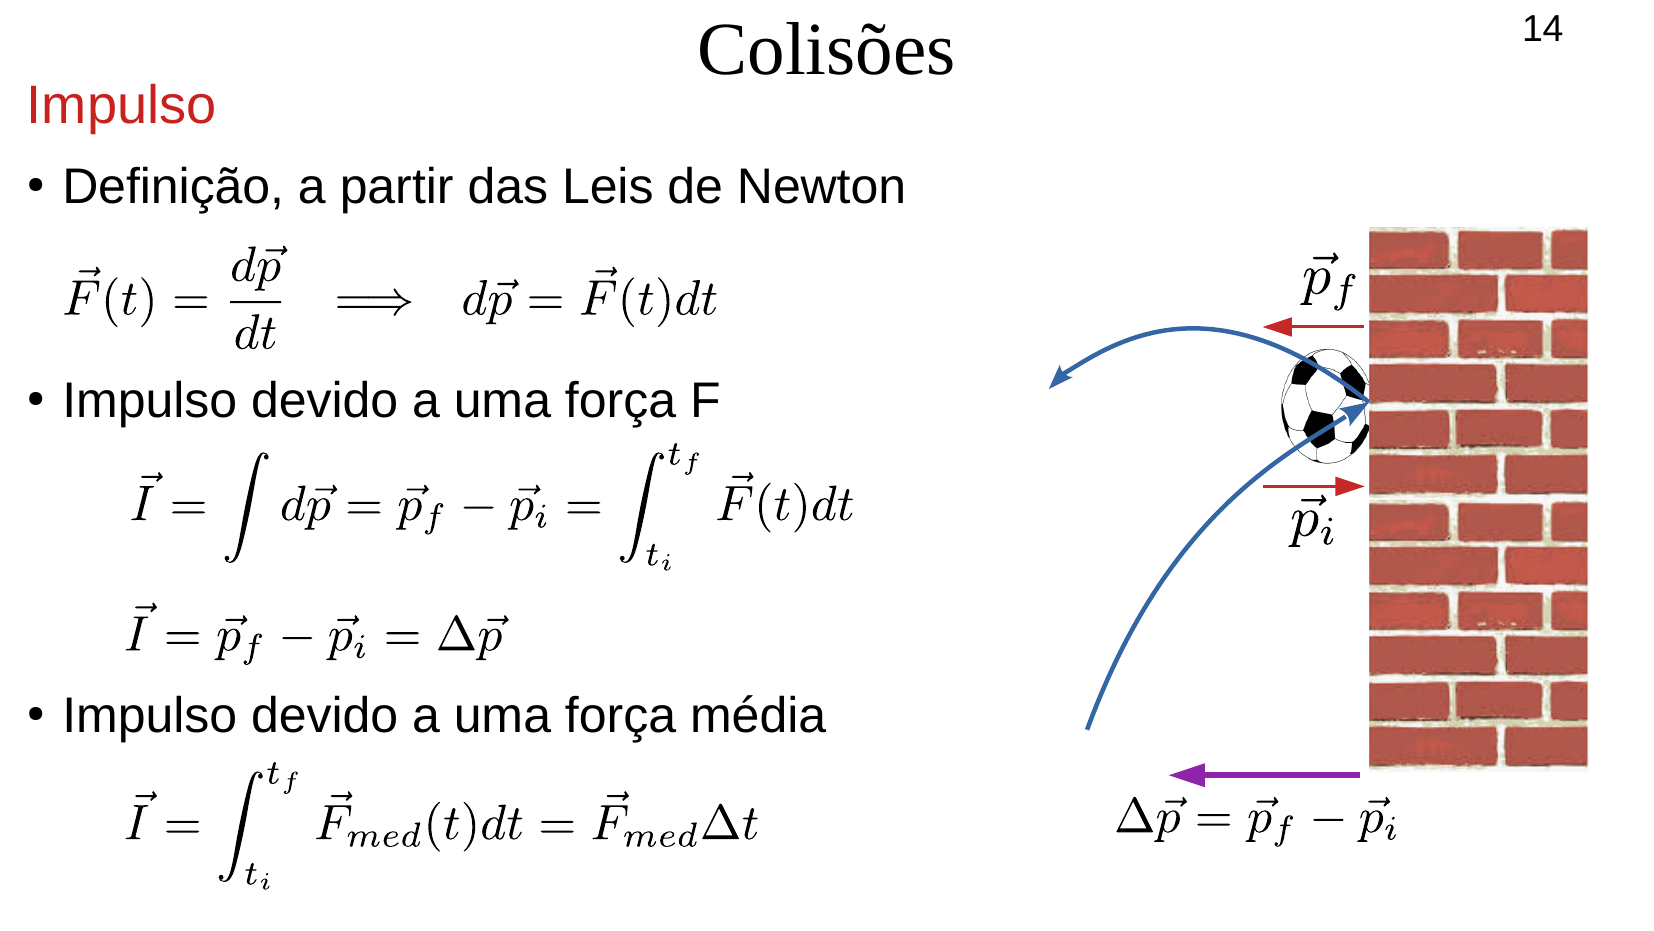

Colisões
Impulso
Definição, a partir das Leis de Newton
Impulso devido a uma força F
Impulso devido a uma força média